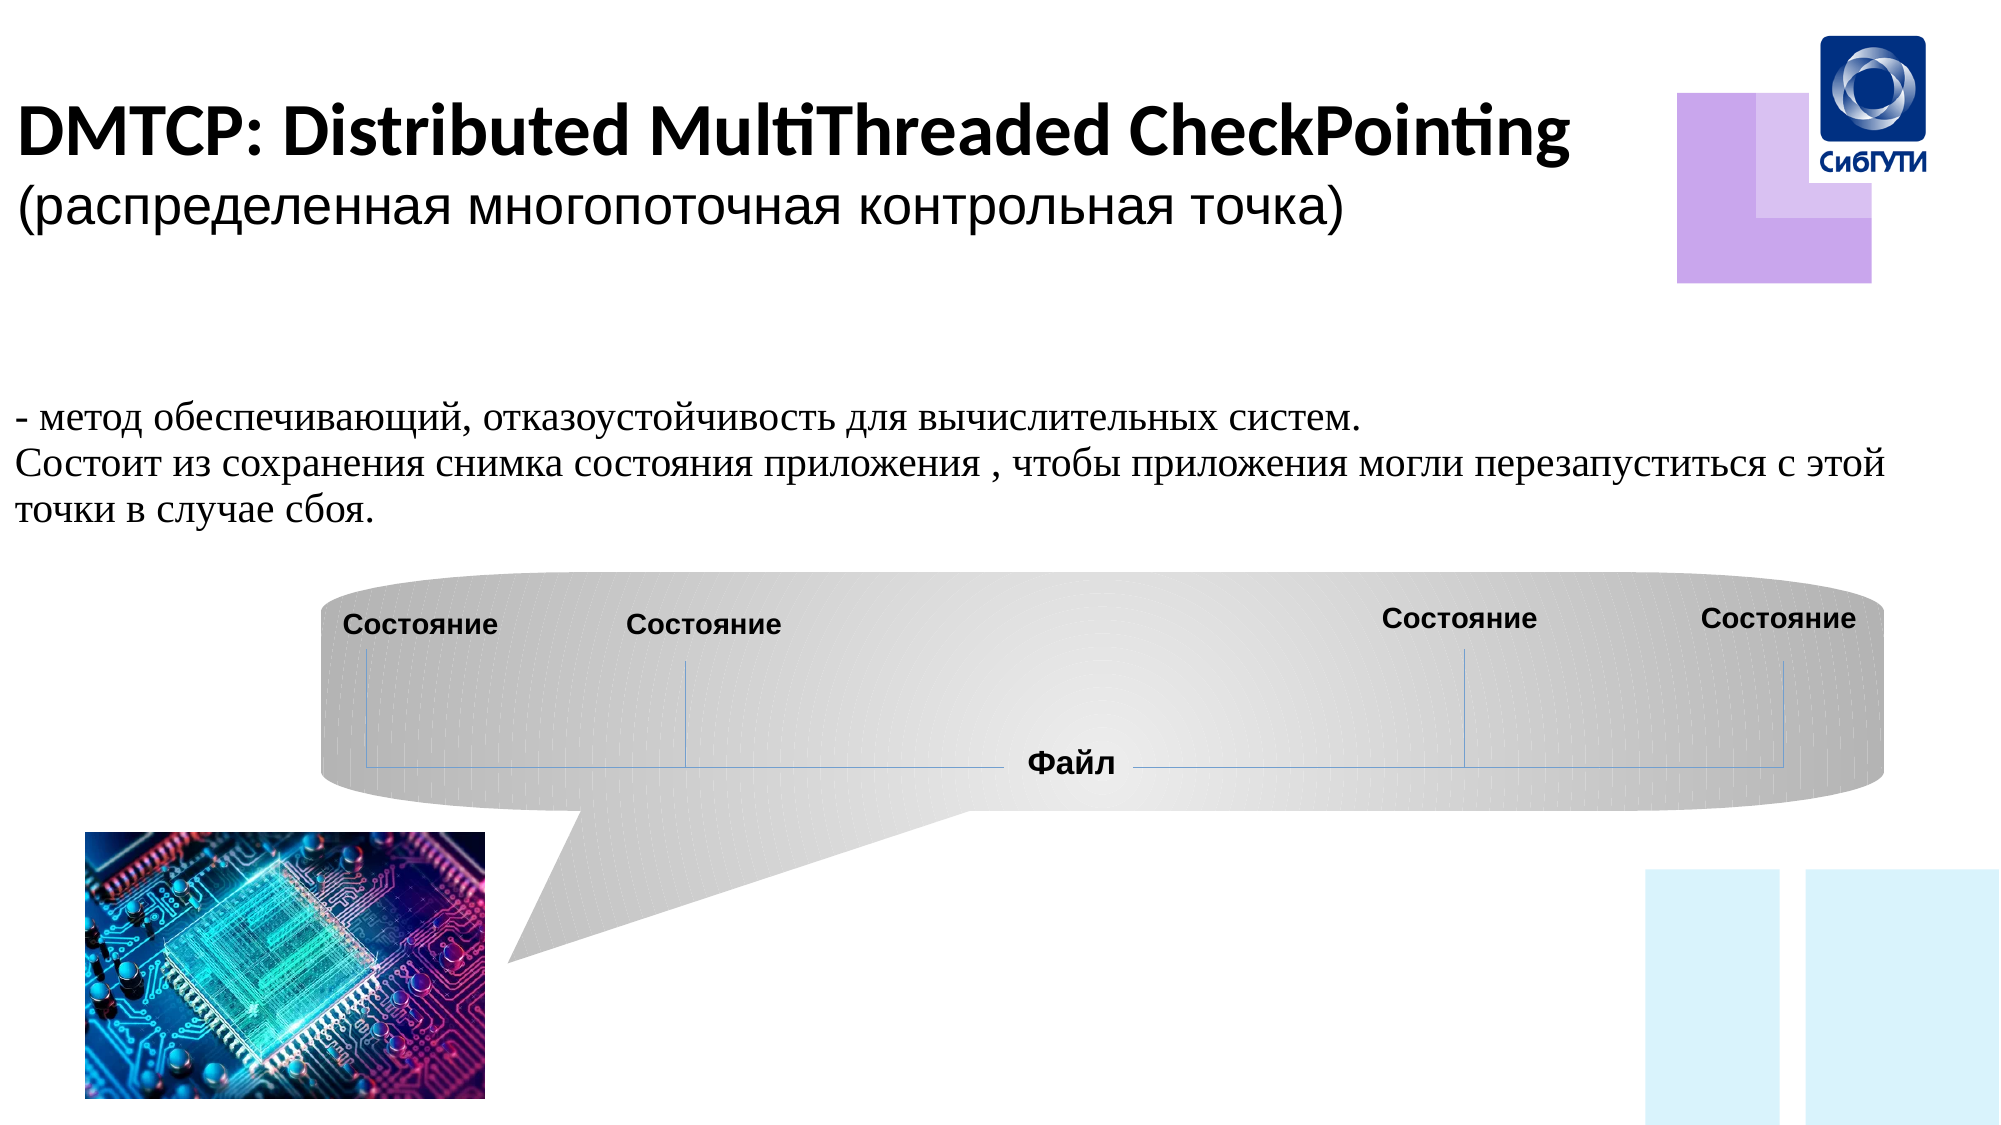

# DMTCP: Distributed MultiThreaded CheckPointing
(распределенная многопоточная контрольная точка)
- метод обеспечивающий, отказоустойчивость для вычислительных систем.
Состоит из сохранения снимка состояния приложения , чтобы приложения могли перезапуститься с этой точки в случае сбоя.
Состояние
Состояние
Состояние
Состояние
Файл